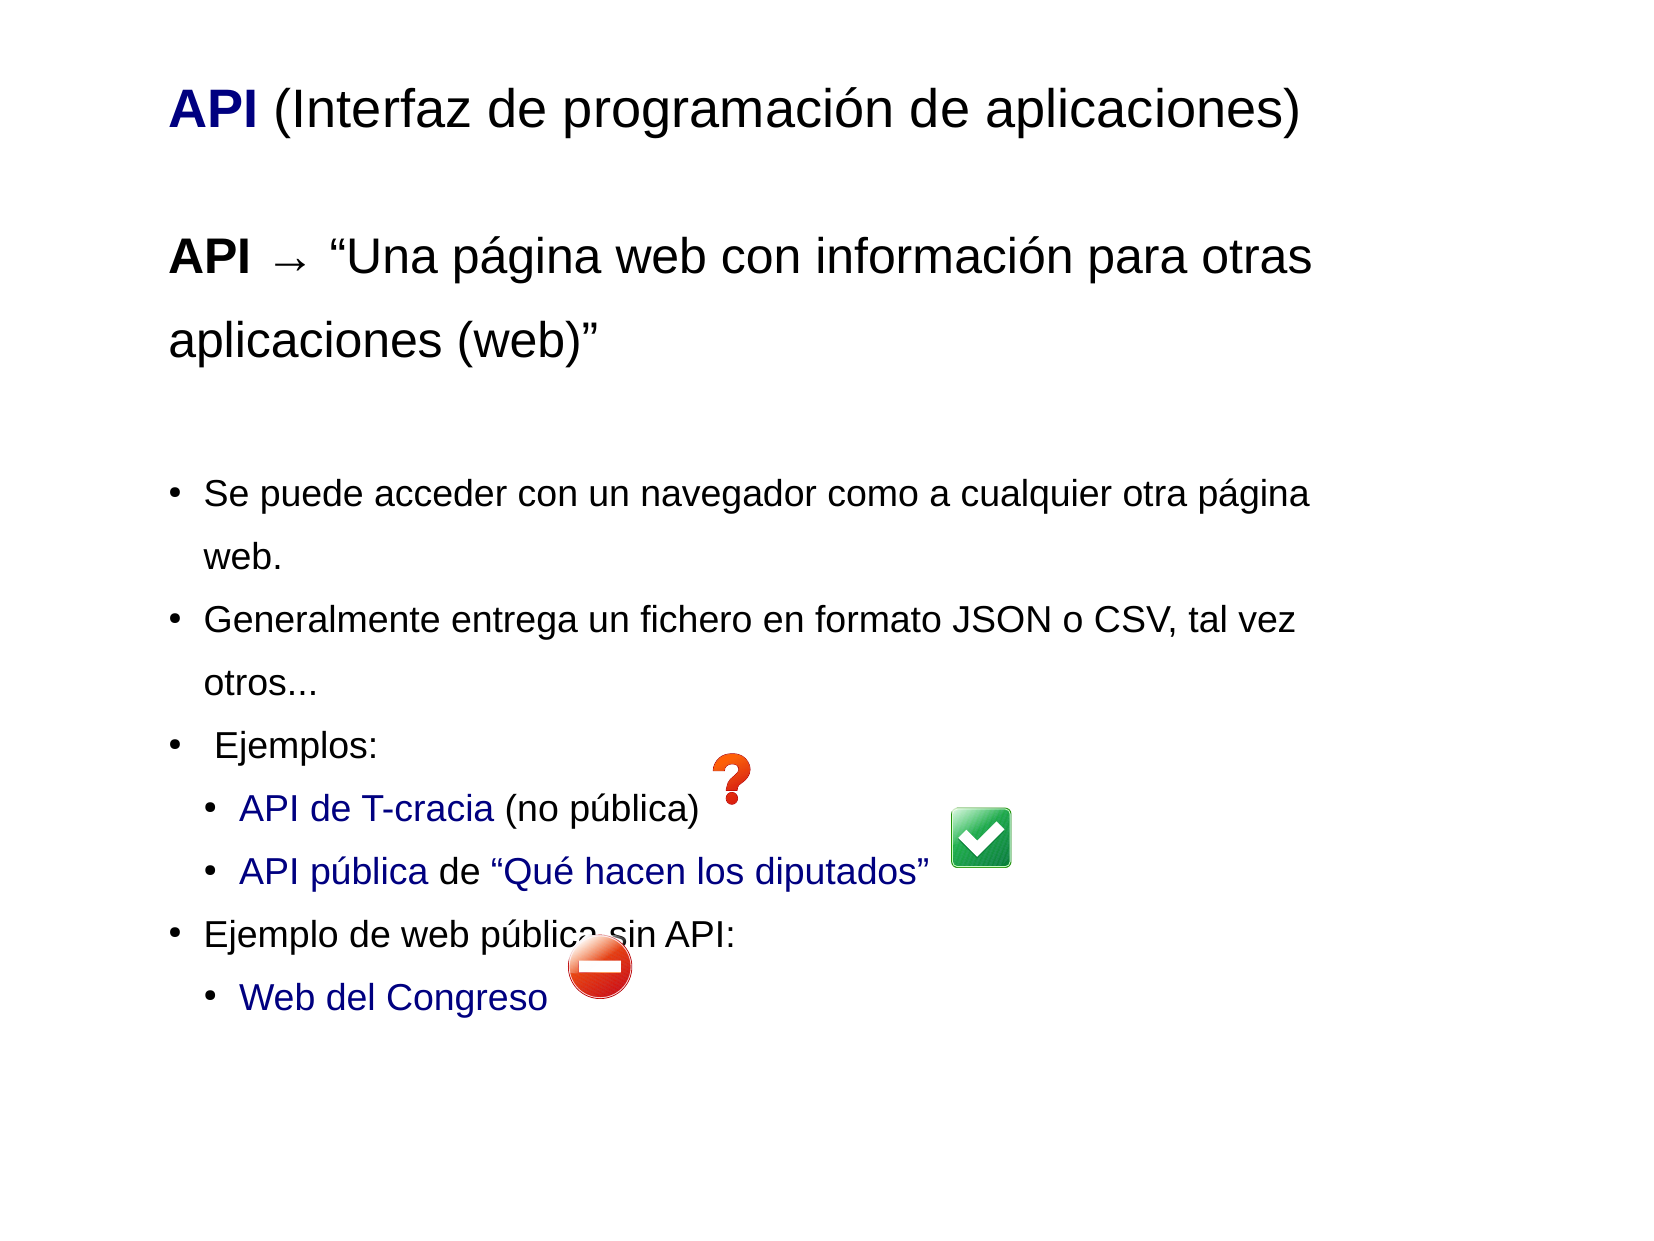

API (Interfaz de programación de aplicaciones)
API → “Una página web con información para otras aplicaciones (web)”
Se puede acceder con un navegador como a cualquier otra página web.
Generalmente entrega un fichero en formato JSON o CSV, tal vez otros...
 Ejemplos:
API de T-cracia (no pública)
API pública de “Qué hacen los diputados”
Ejemplo de web pública sin API:
Web del Congreso